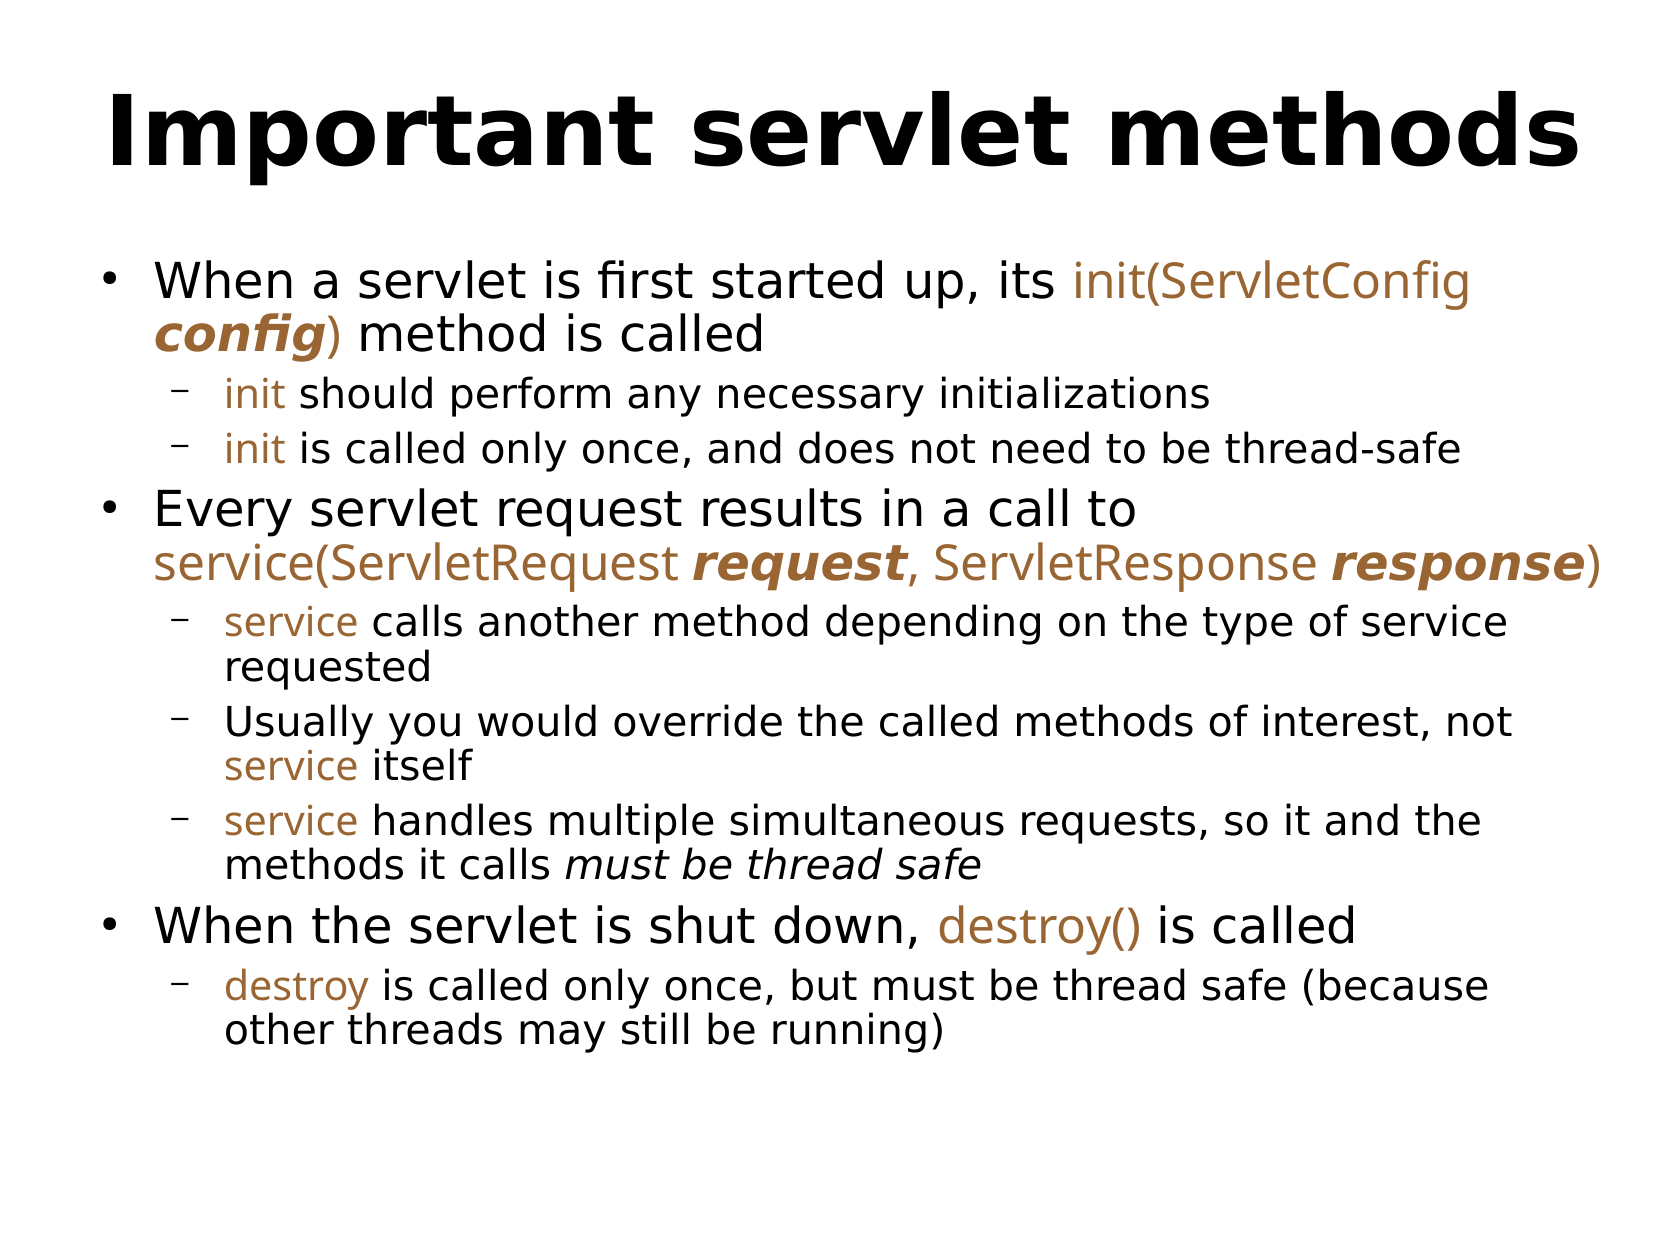

# Important servlet methods
When a servlet is first started up, its init(ServletConfig config) method is called
init should perform any necessary initializations
init is called only once, and does not need to be thread-safe
Every servlet request results in a call to
service(ServletRequest request, ServletResponse response)
service calls another method depending on the type of service requested
Usually you would override the called methods of interest, not service itself
service handles multiple simultaneous requests, so it and the methods it calls must be thread safe
When the servlet is shut down, destroy() is called
destroy is called only once, but must be thread safe (because other threads may still be running)